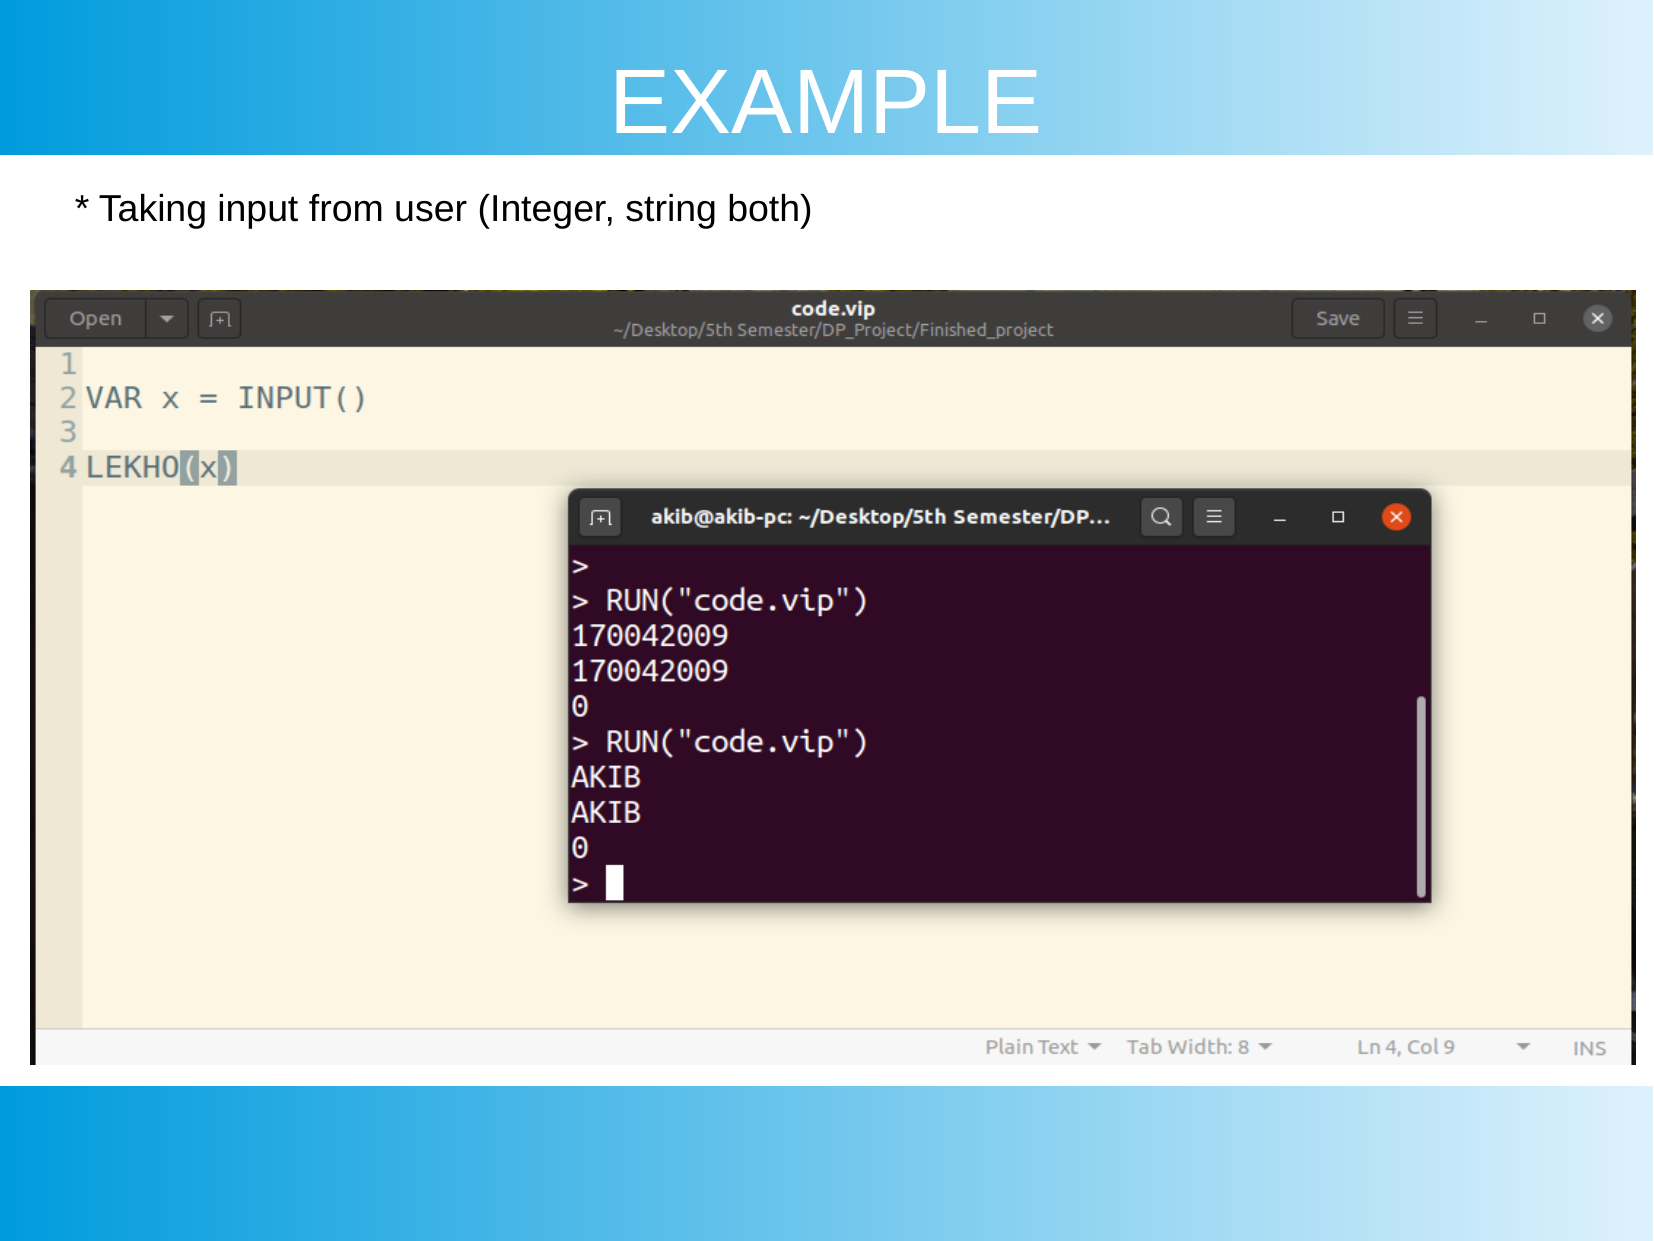

# EXAMPLE
* Taking input from user (Integer, string both)